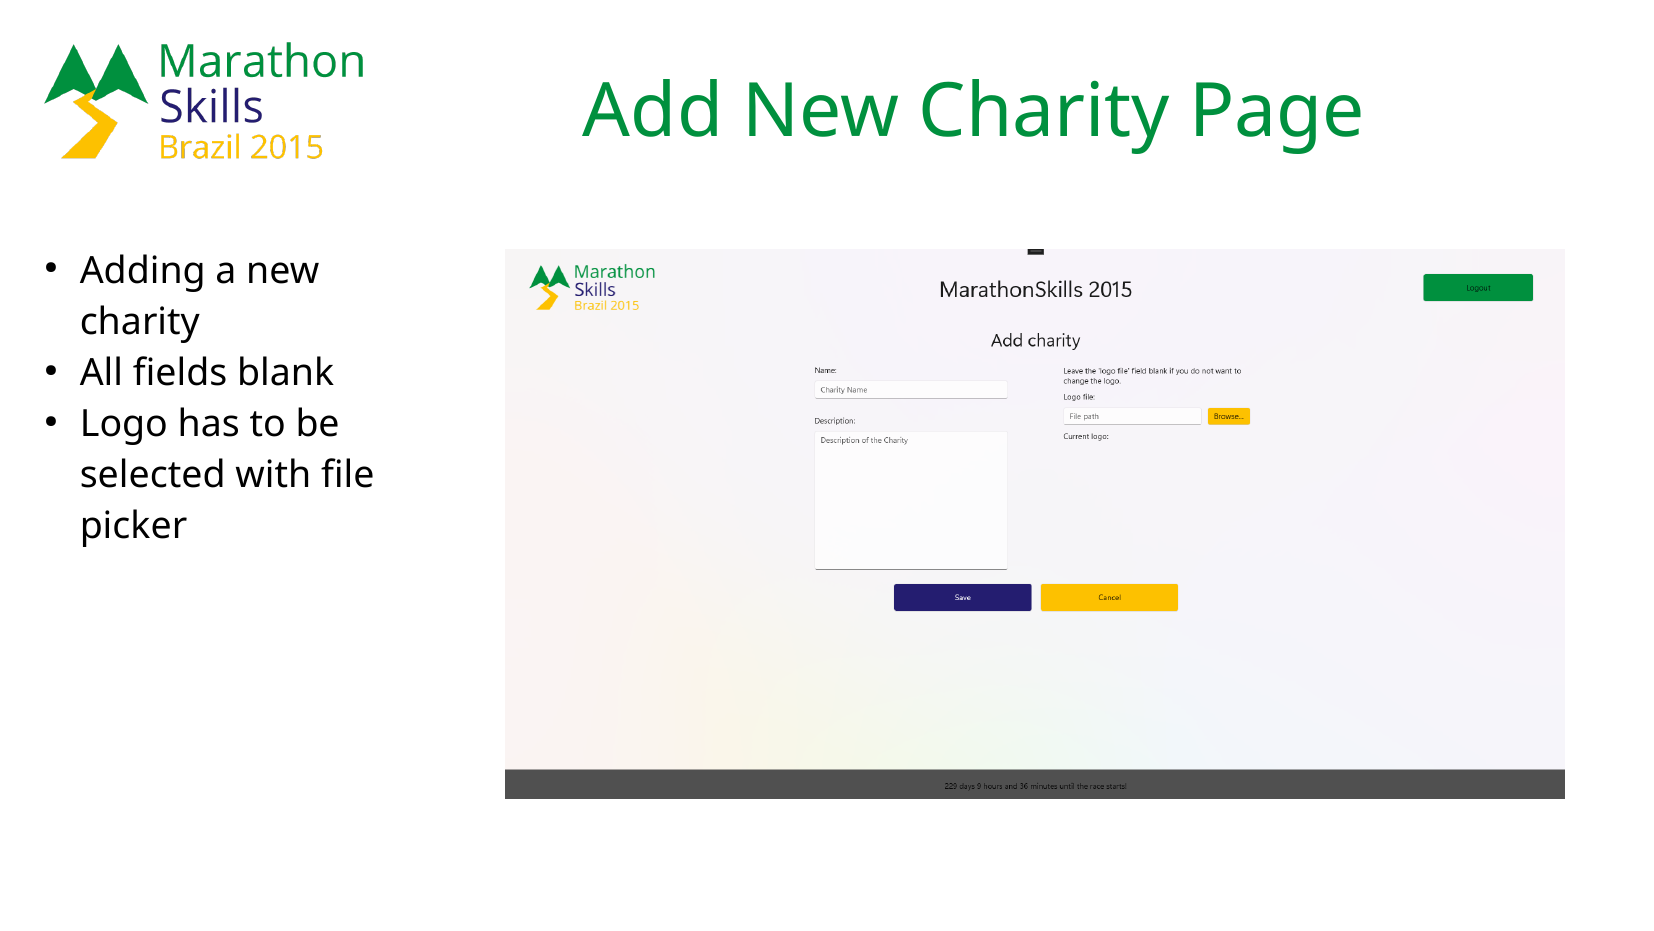

# Add New Charity Page
Adding a new charity
All fields blank
Logo has to be selected with file picker